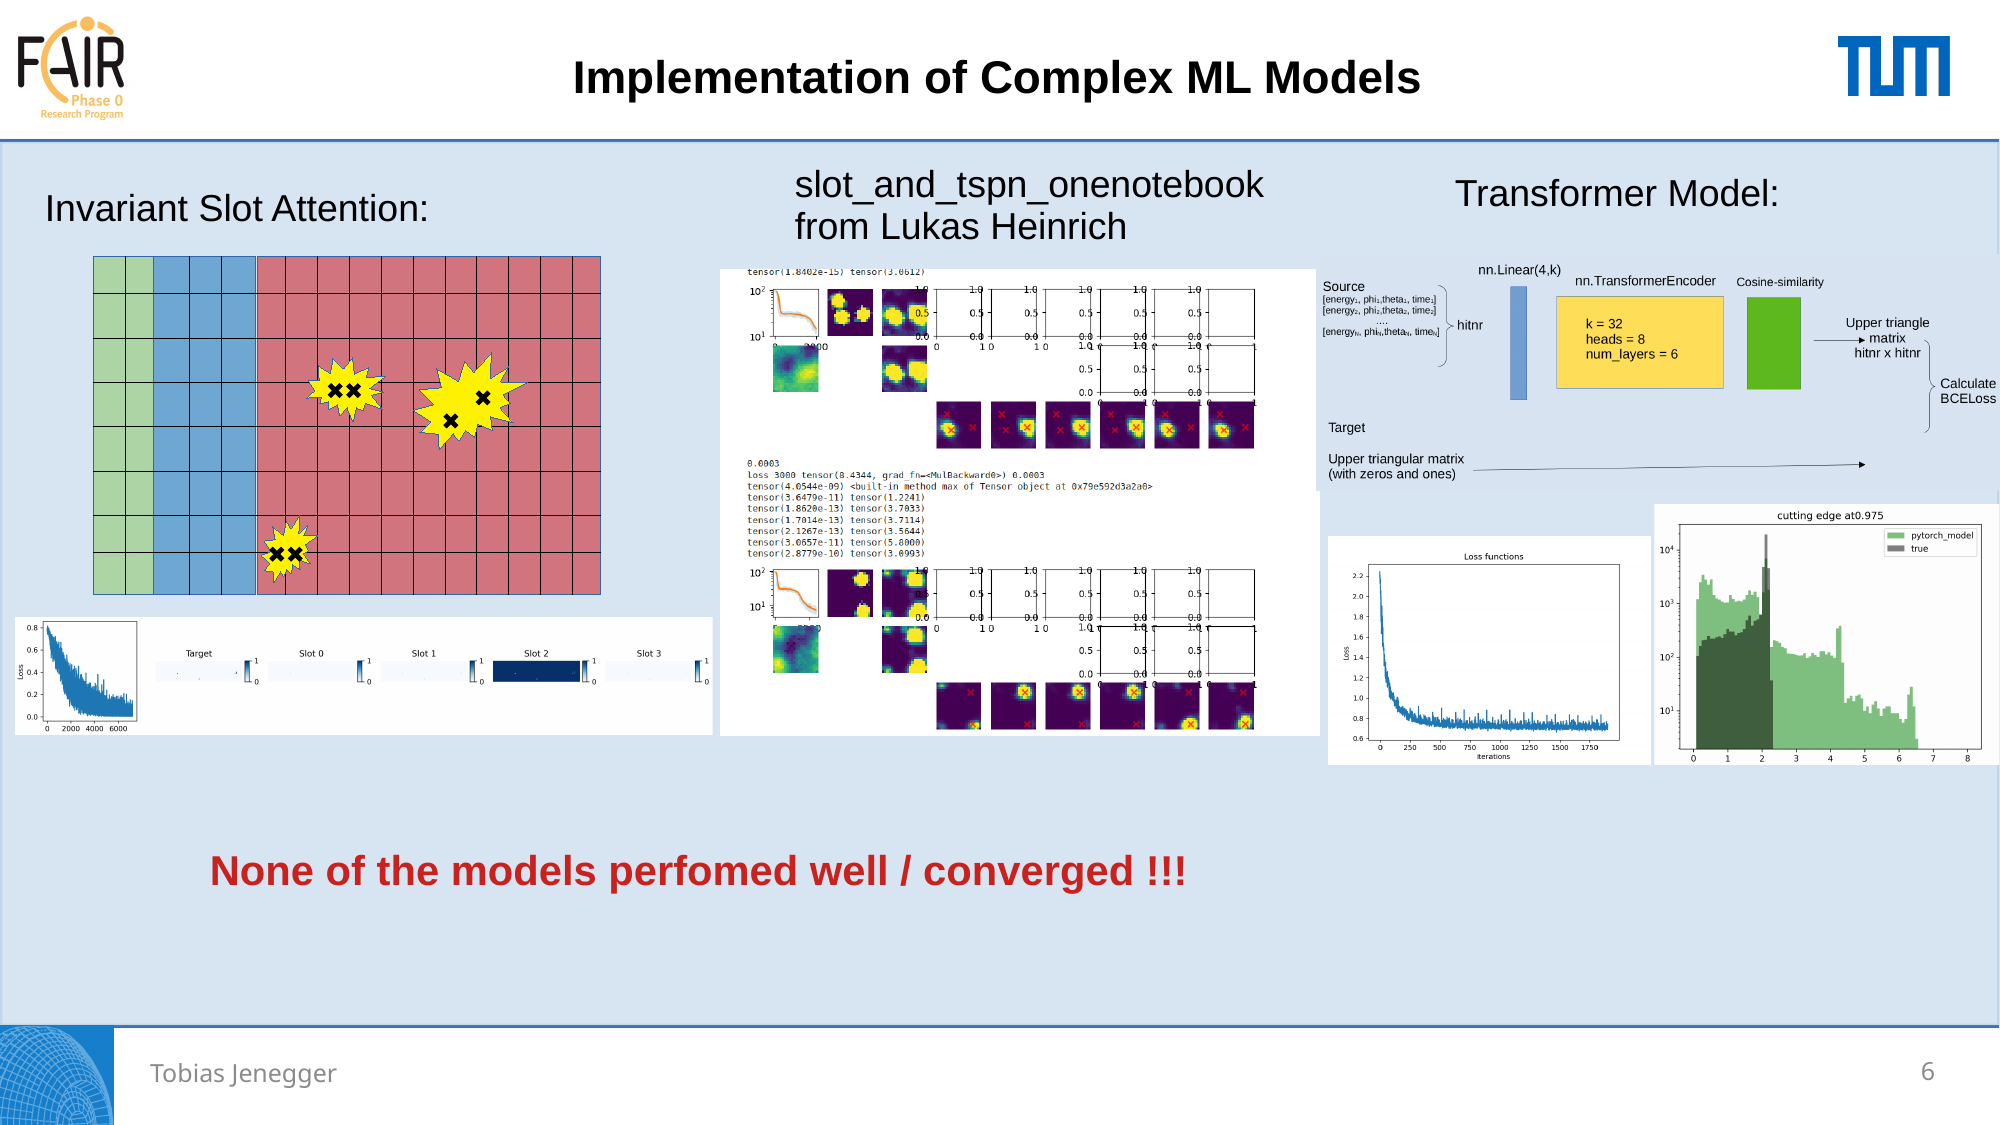

Implementation of Complex ML Models
slot_and_tspn_onenotebook from Lukas Heinrich
Transformer Model:
Invariant Slot Attention:
None of the models perfomed well / converged !!!
6